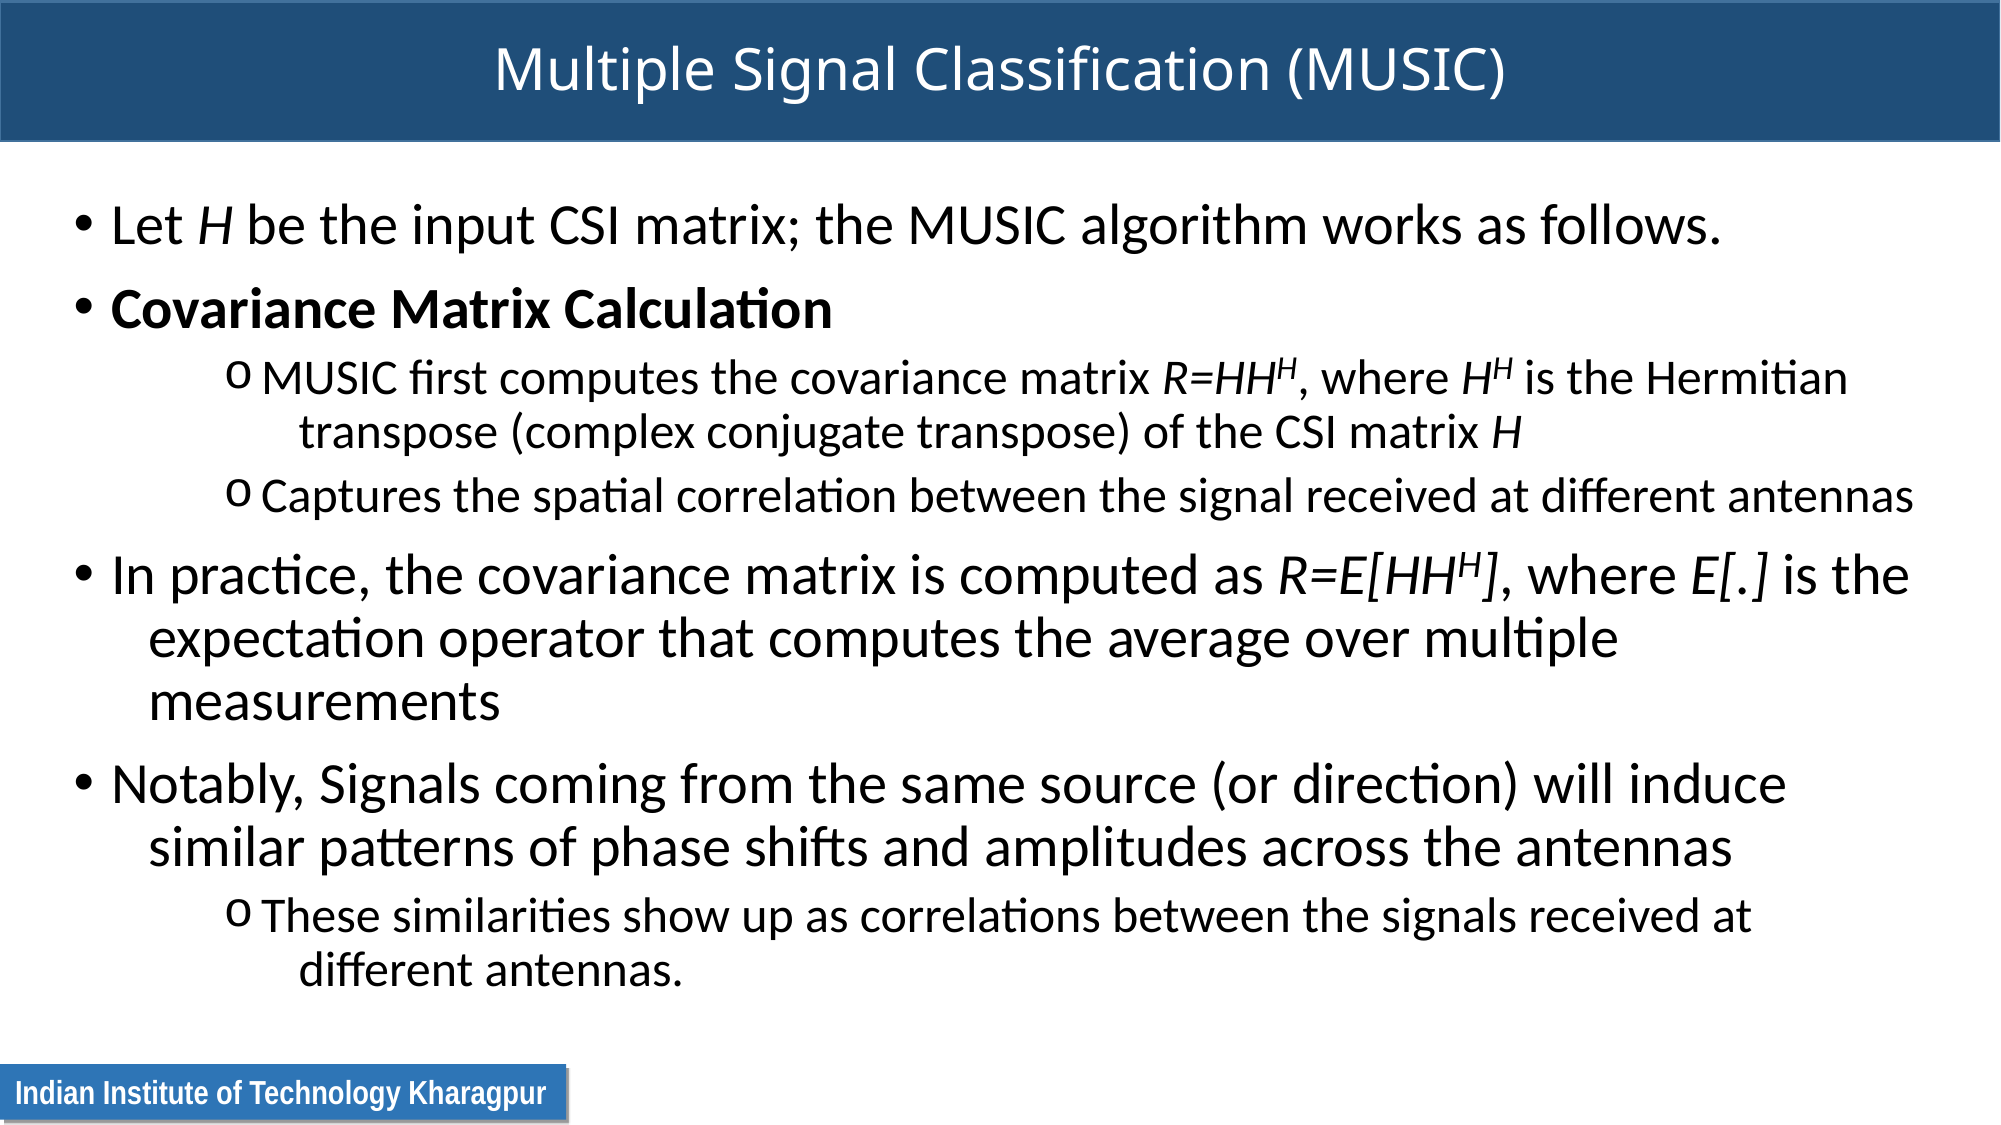

Multiple Signal Classification (MUSIC)
# Let H be the input CSI matrix; the MUSIC algorithm works as follows.
Covariance Matrix Calculation
MUSIC first computes the covariance matrix R=HHH, where HH is the Hermitian transpose (complex conjugate transpose) of the CSI matrix H
Captures the spatial correlation between the signal received at different antennas
In practice, the covariance matrix is computed as R=E[HHH], where E[.] is the expectation operator that computes the average over multiple measurements
Notably, Signals coming from the same source (or direction) will induce similar patterns of phase shifts and amplitudes across the antennas
These similarities show up as correlations between the signals received at different antennas.